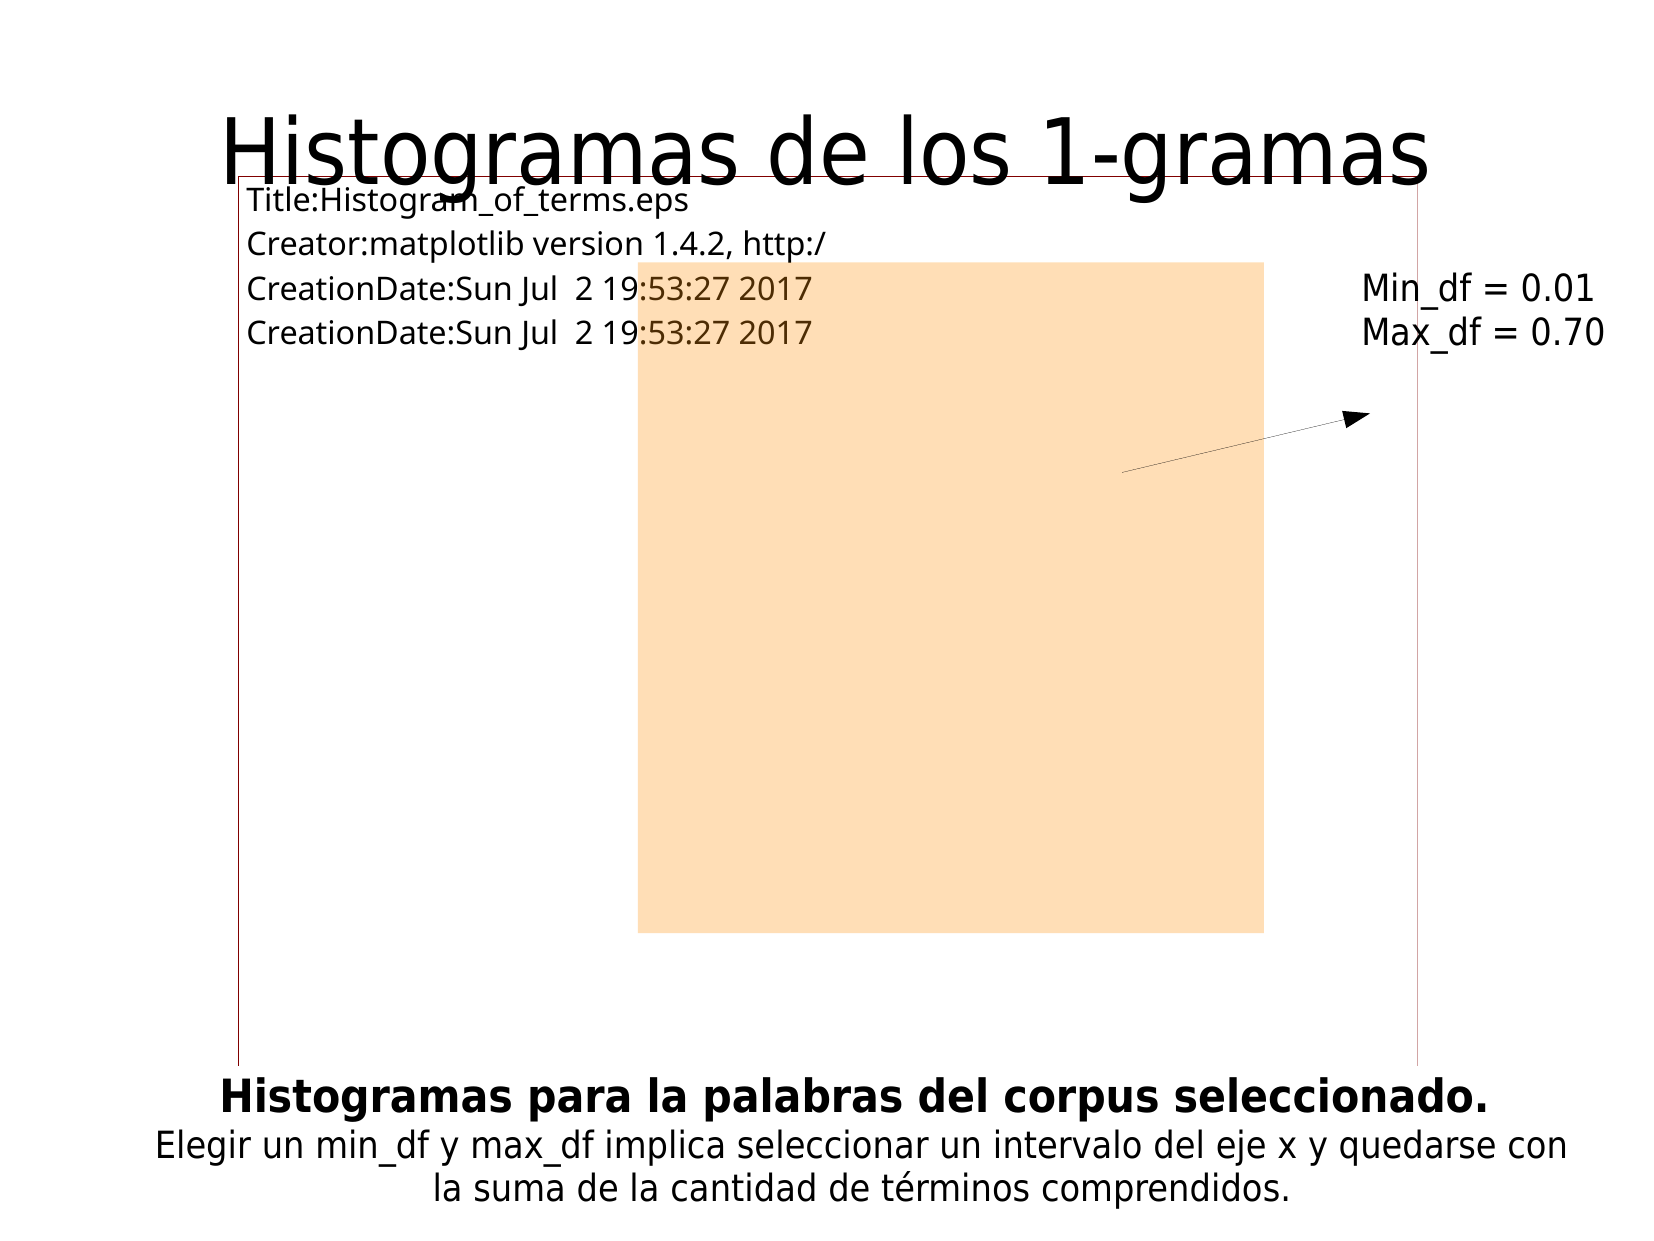

# Histogramas de los 1-gramas
Min_df = 0.01 Max_df = 0.70
Histogramas para la palabras del corpus seleccionado.
Elegir un min_df y max_df implica seleccionar un intervalo del eje x y quedarse con la suma de la cantidad de términos comprendidos.